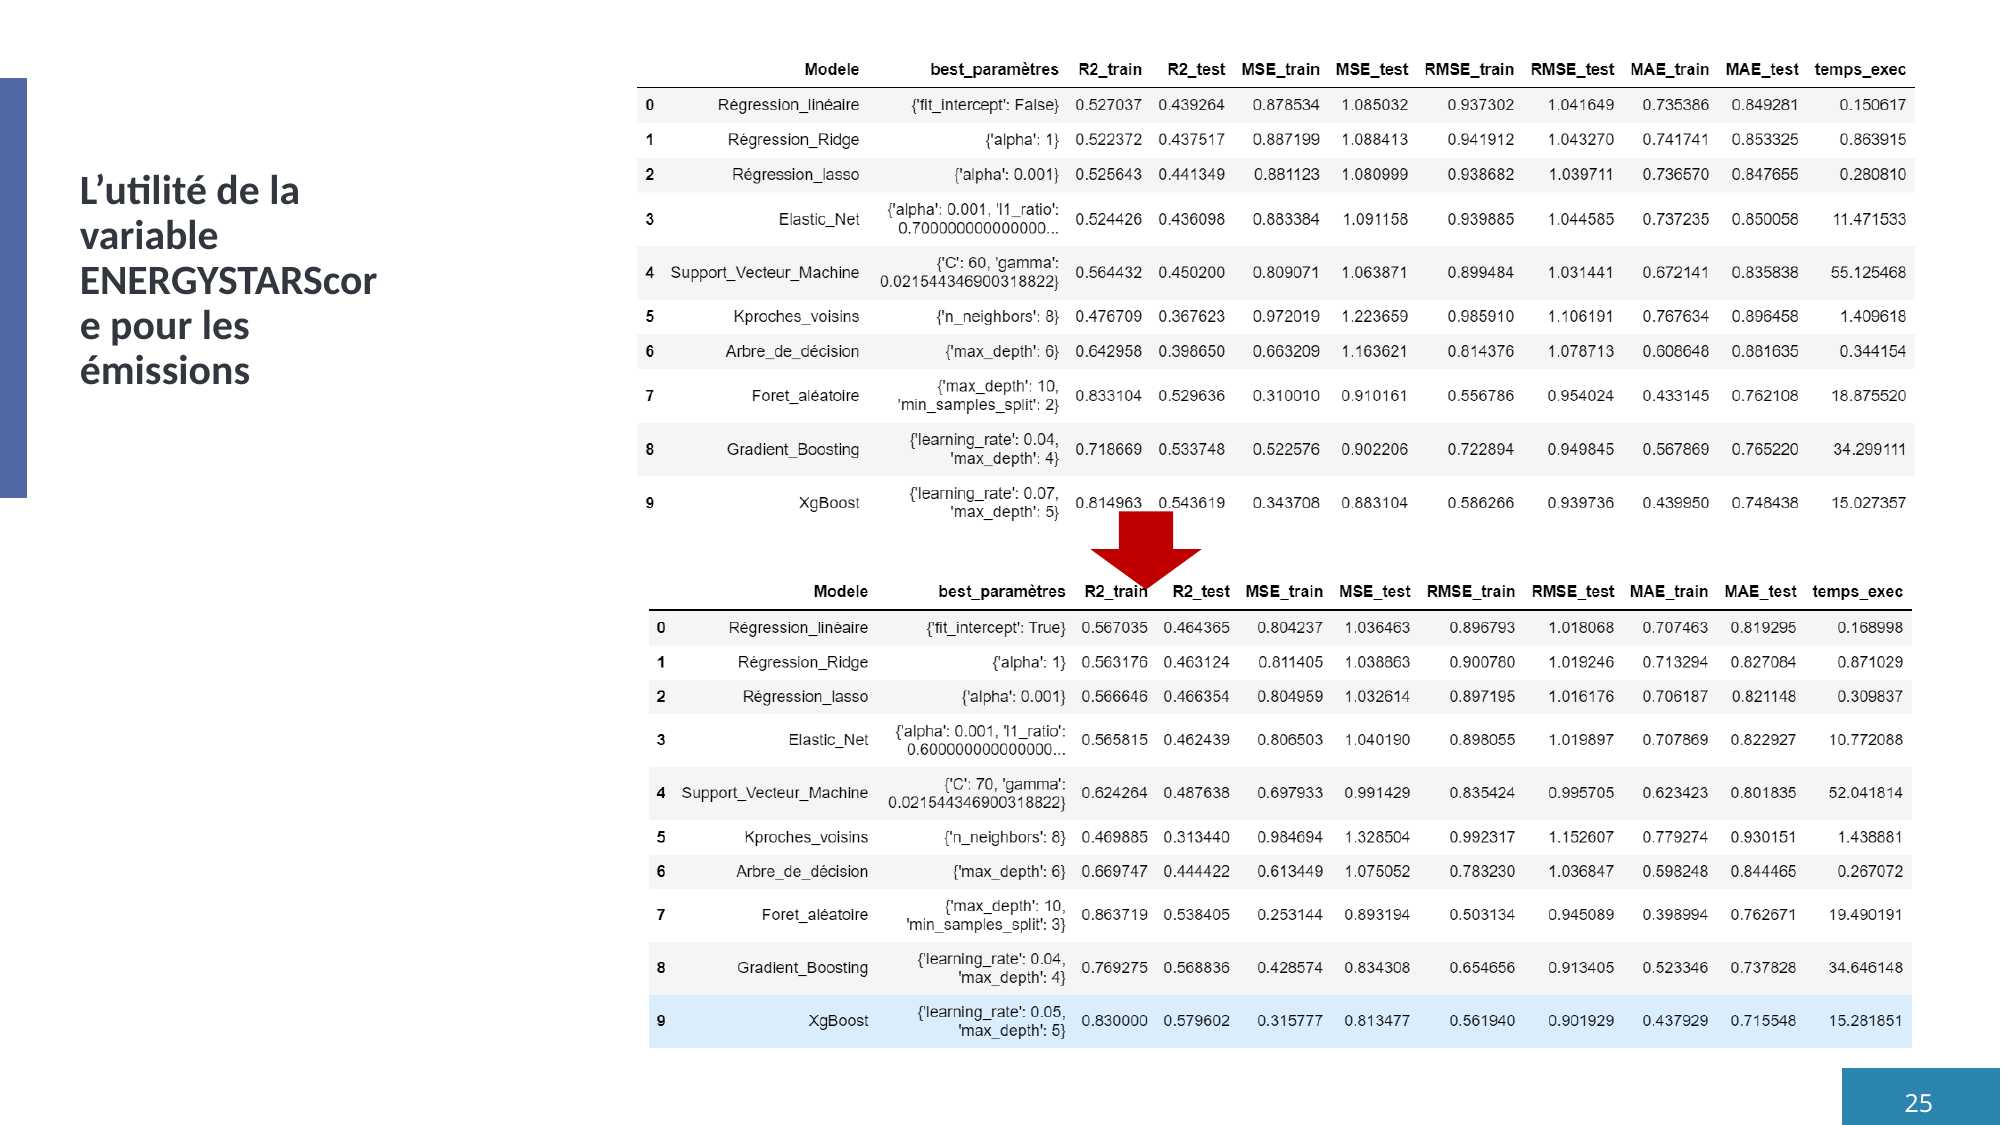

# L’utilité de la variable ENERGYSTARScore pour les émissions